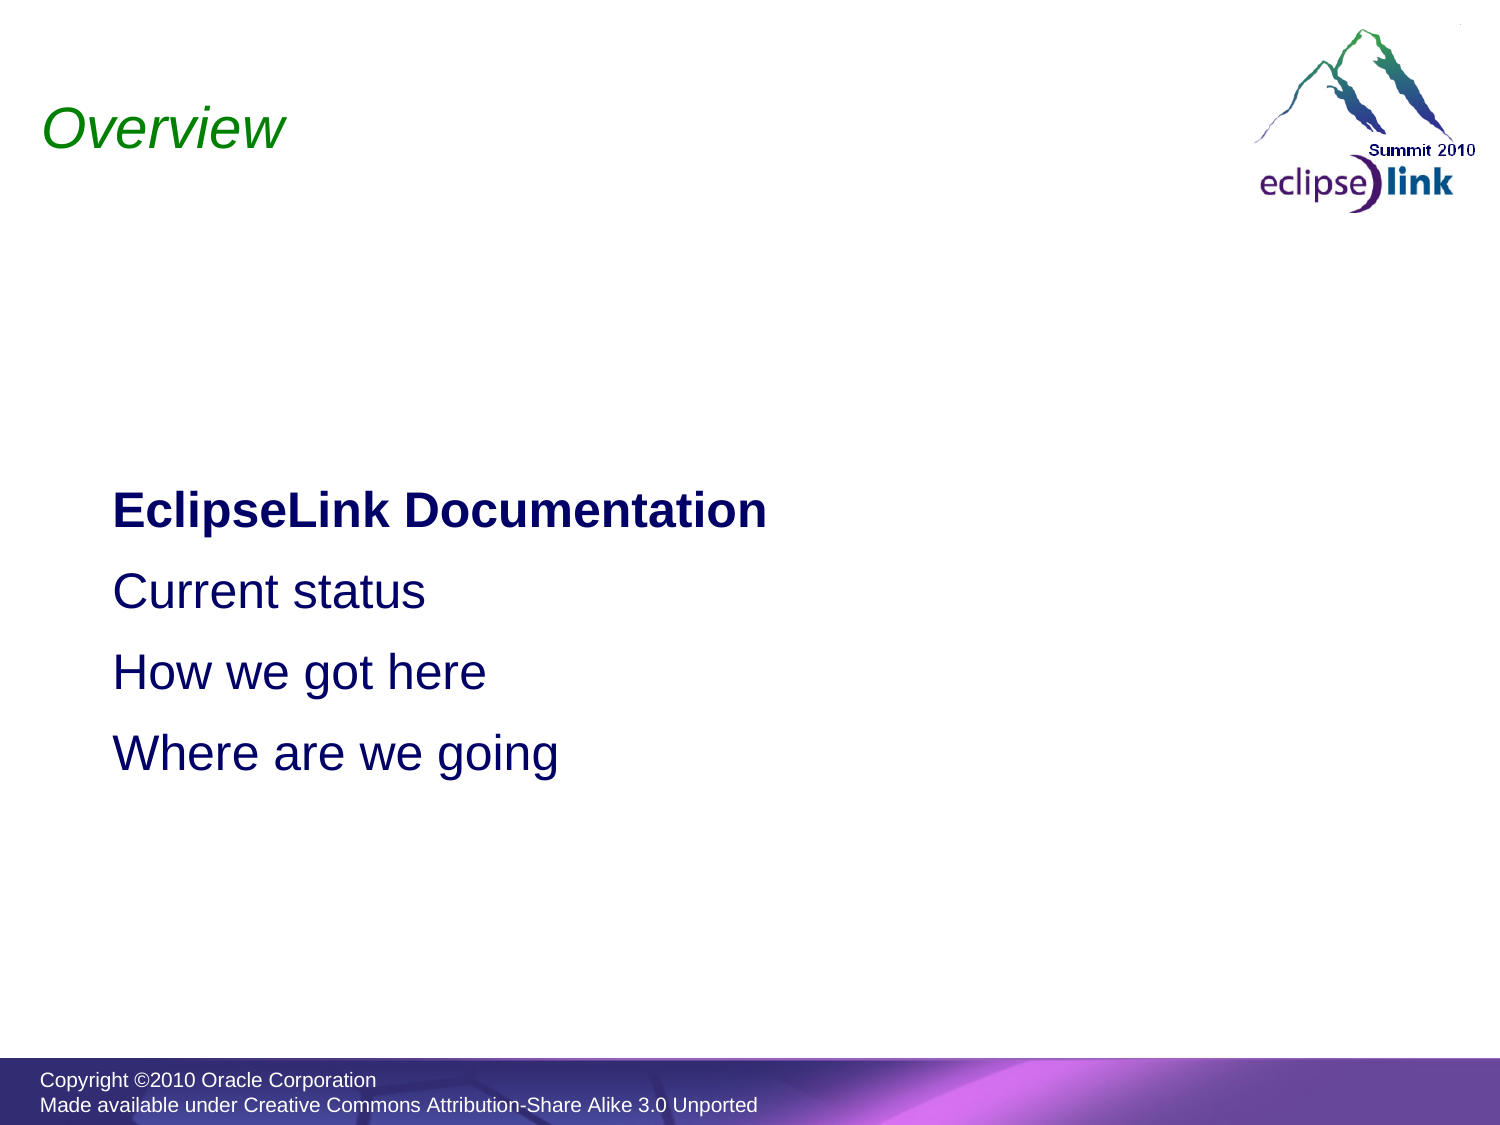

# Overview
EclipseLink Documentation
Current status
How we got here
Where are we going